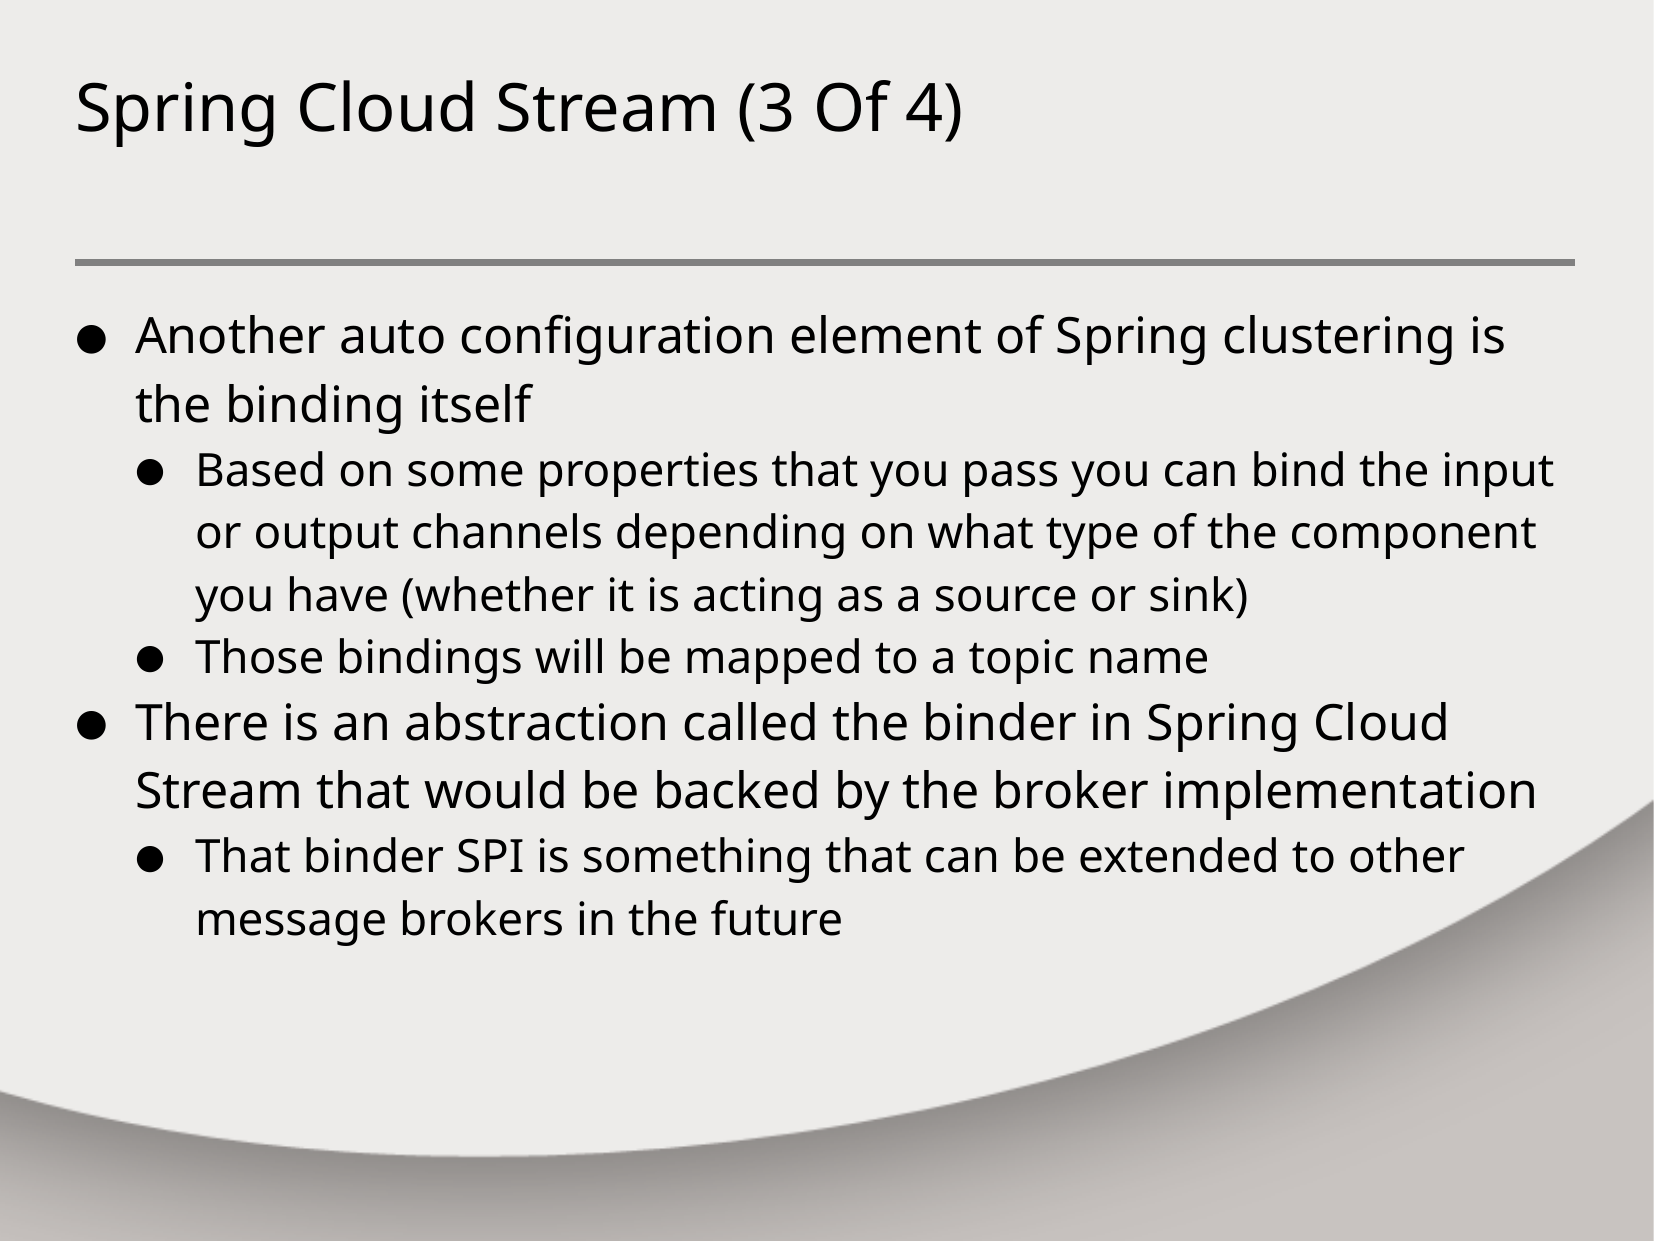

# Spring Cloud Stream (3 Of 4)
Another auto configuration element of Spring clustering is the binding itself
Based on some properties that you pass you can bind the input or output channels depending on what type of the component you have (whether it is acting as a source or sink)
Those bindings will be mapped to a topic name
There is an abstraction called the binder in Spring Cloud Stream that would be backed by the broker implementation
That binder SPI is something that can be extended to other message brokers in the future